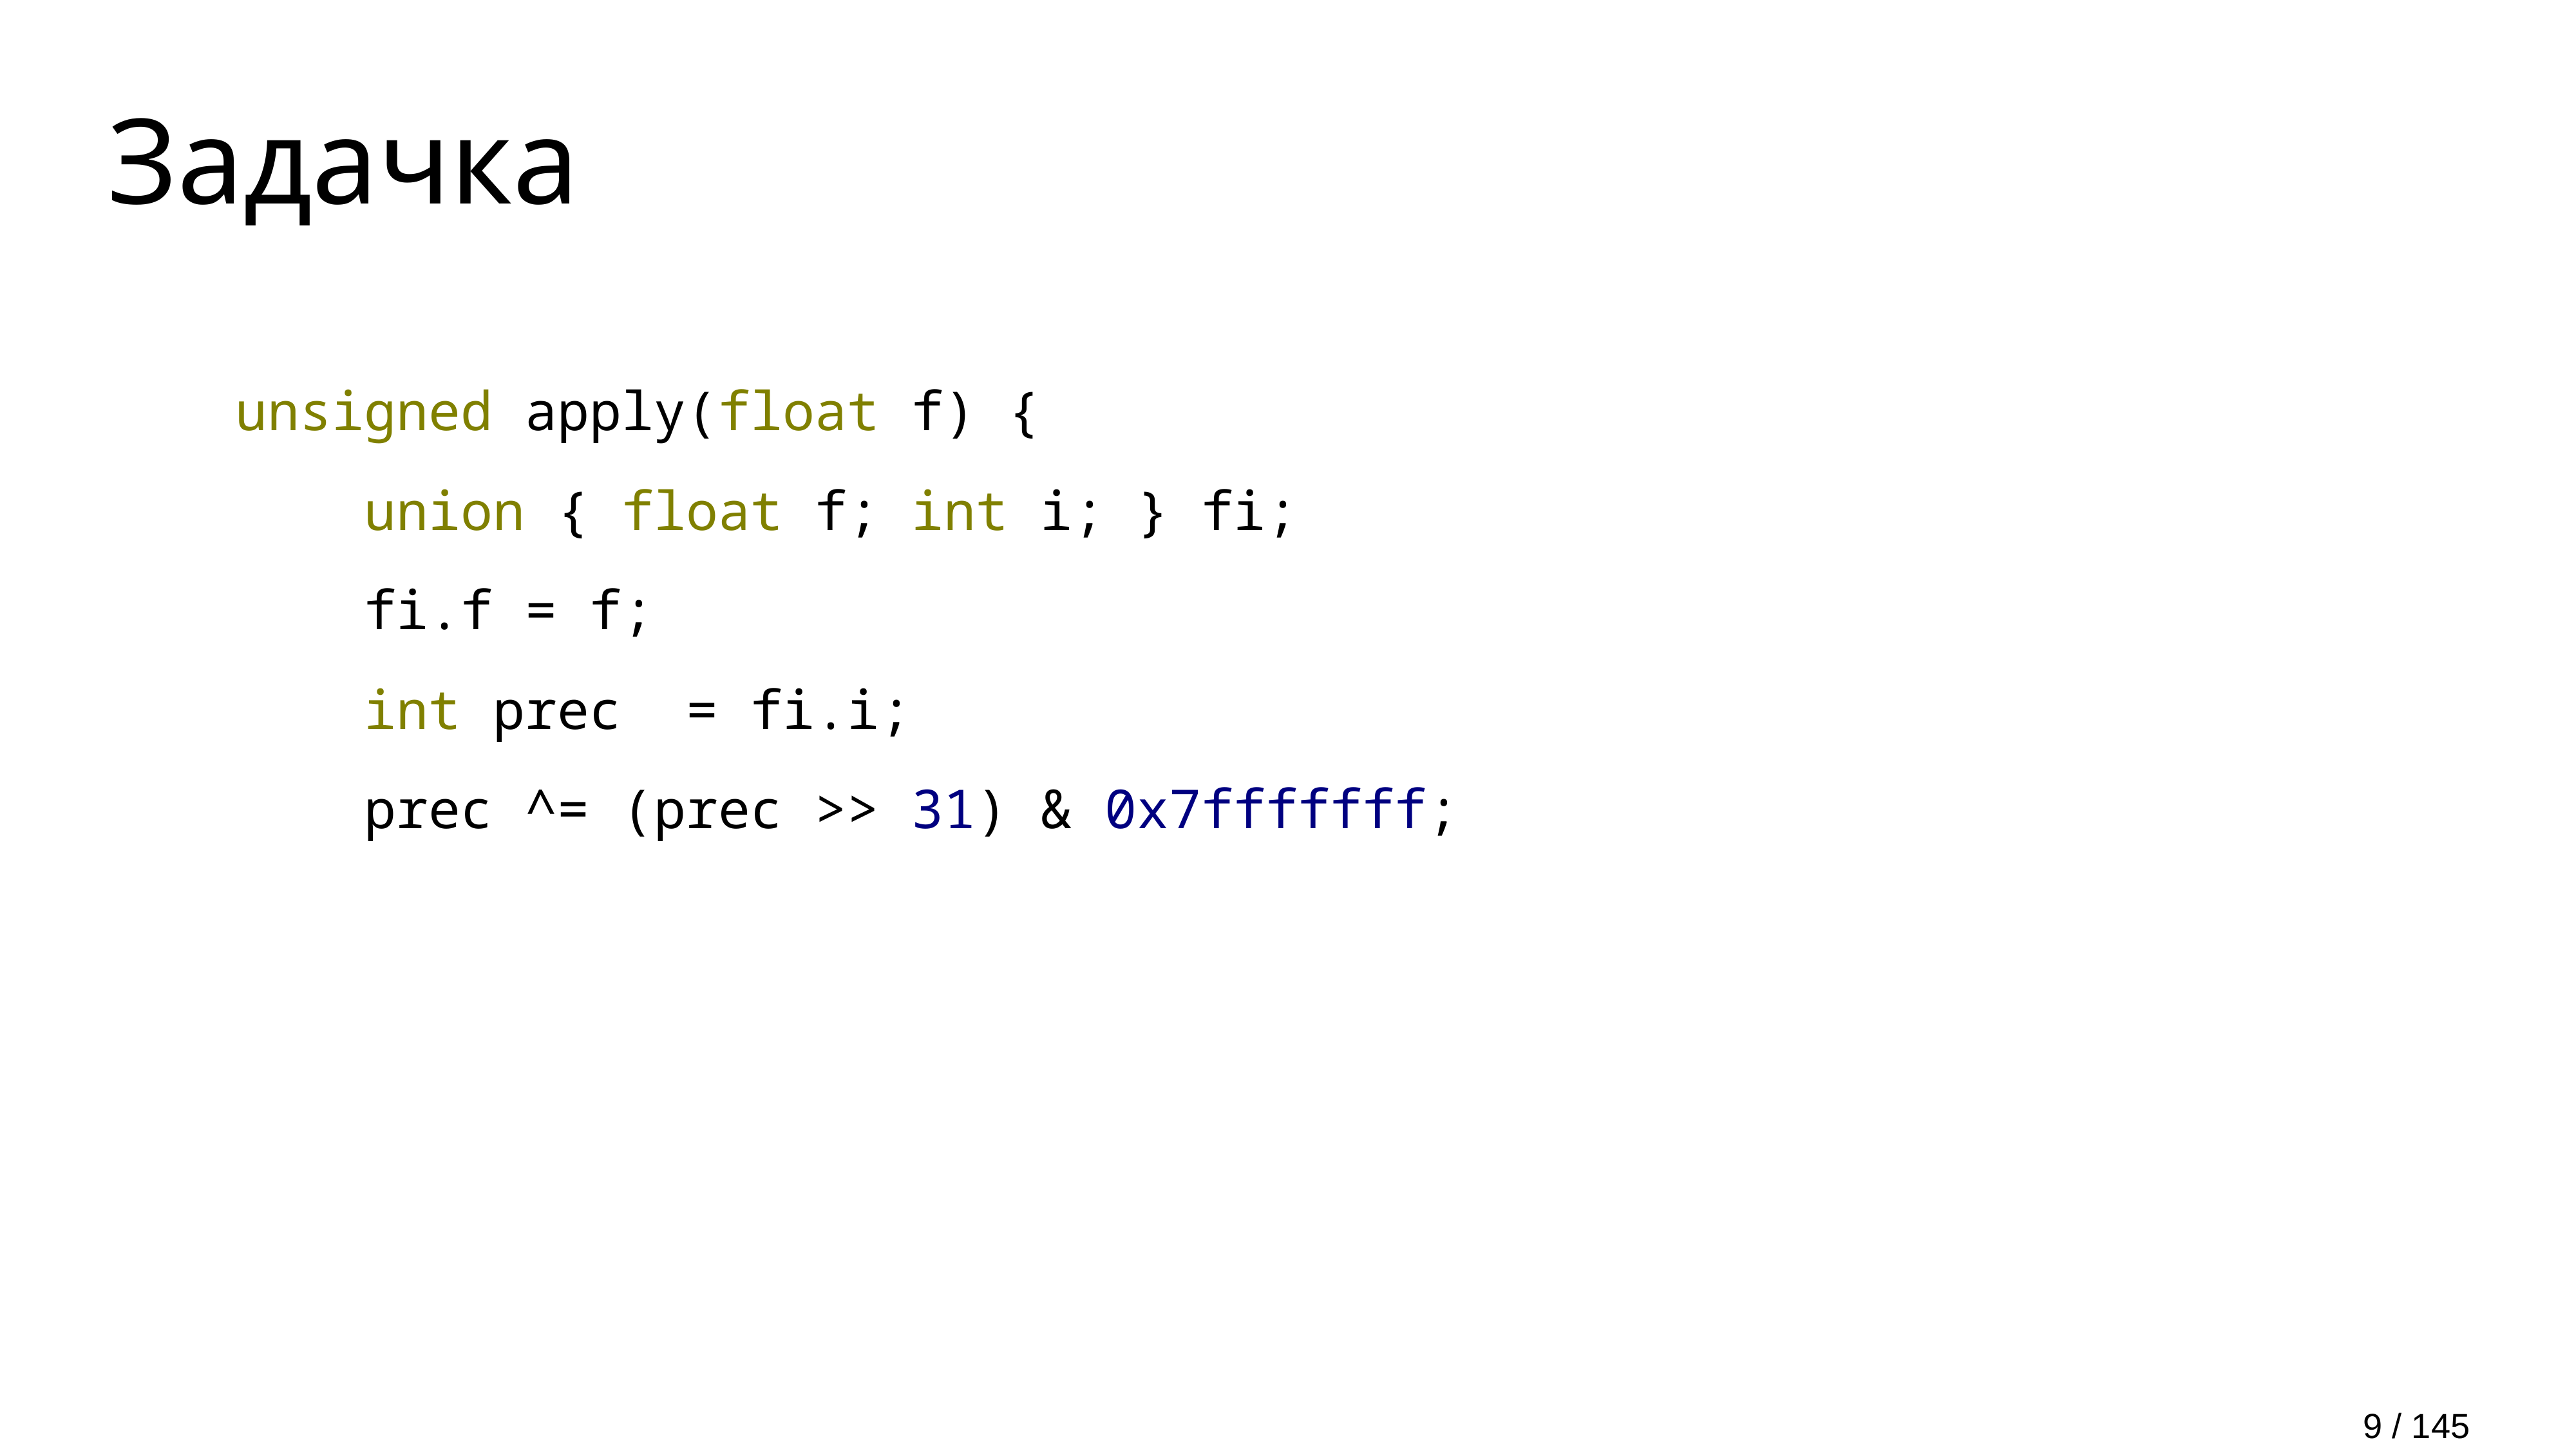

# Задачка
 unsigned apply(float f) {
 union { float f; int i; } fi;
 fi.f = f;
 int prec = fi.i;
 prec ^= (prec >> 31) & 0x7fffffff;